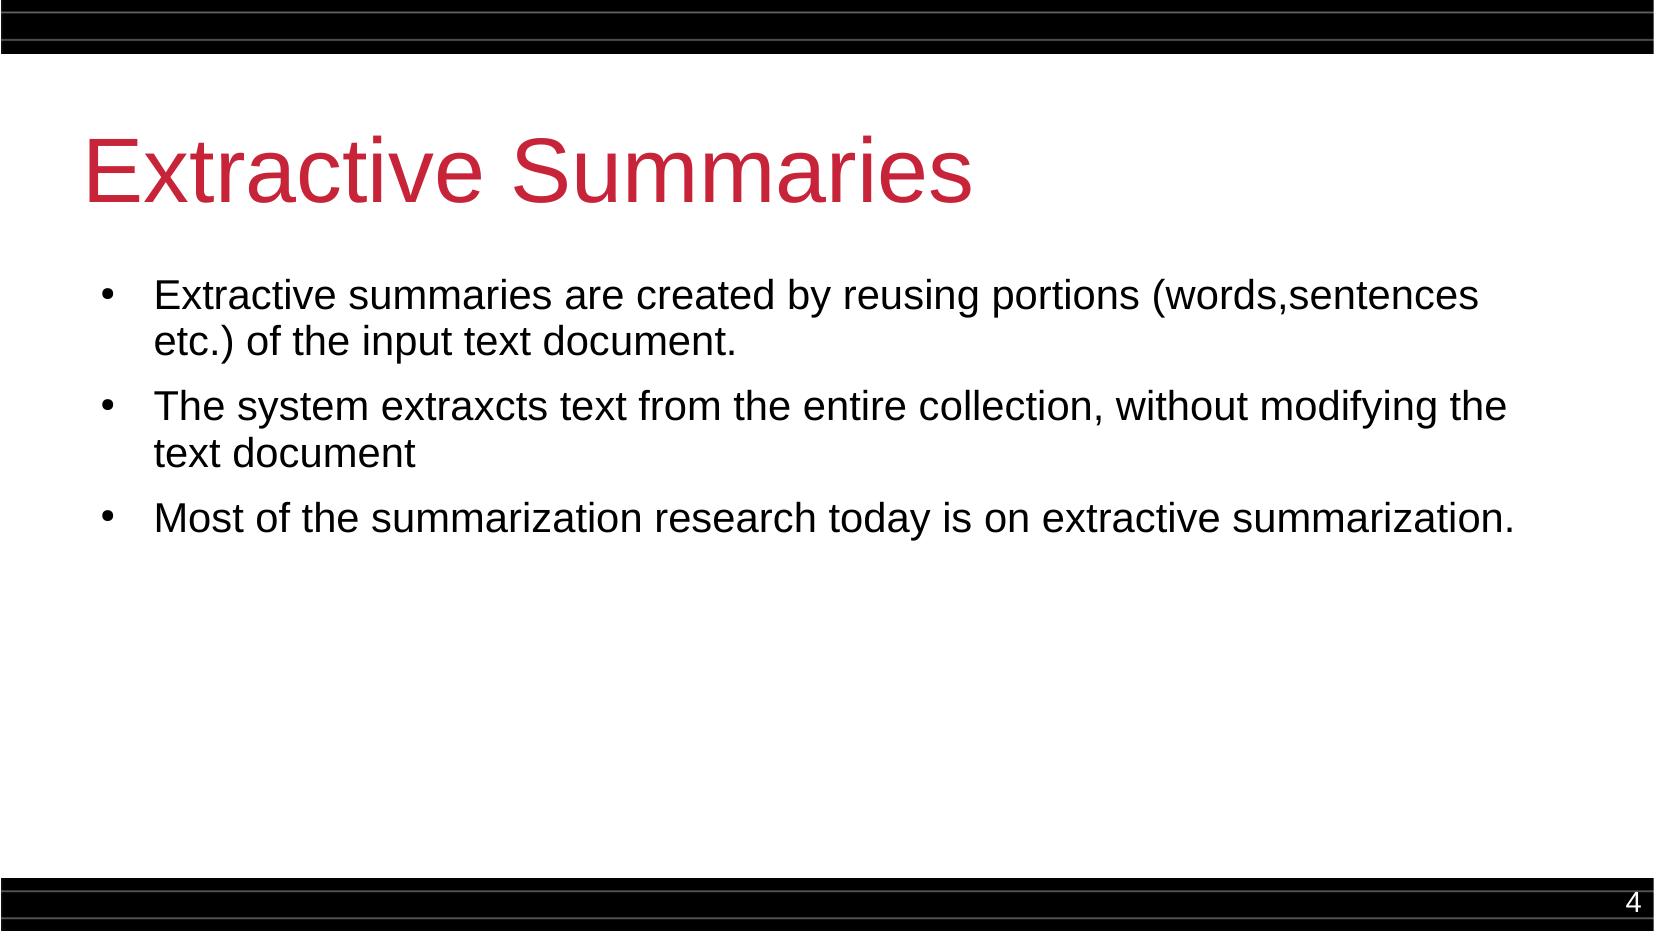

# Extractive Summaries
Extractive summaries are created by reusing portions (words,sentences etc.) of the input text document.
The system extraxcts text from the entire collection, without modifying the text document
Most of the summarization research today is on extractive summarization.